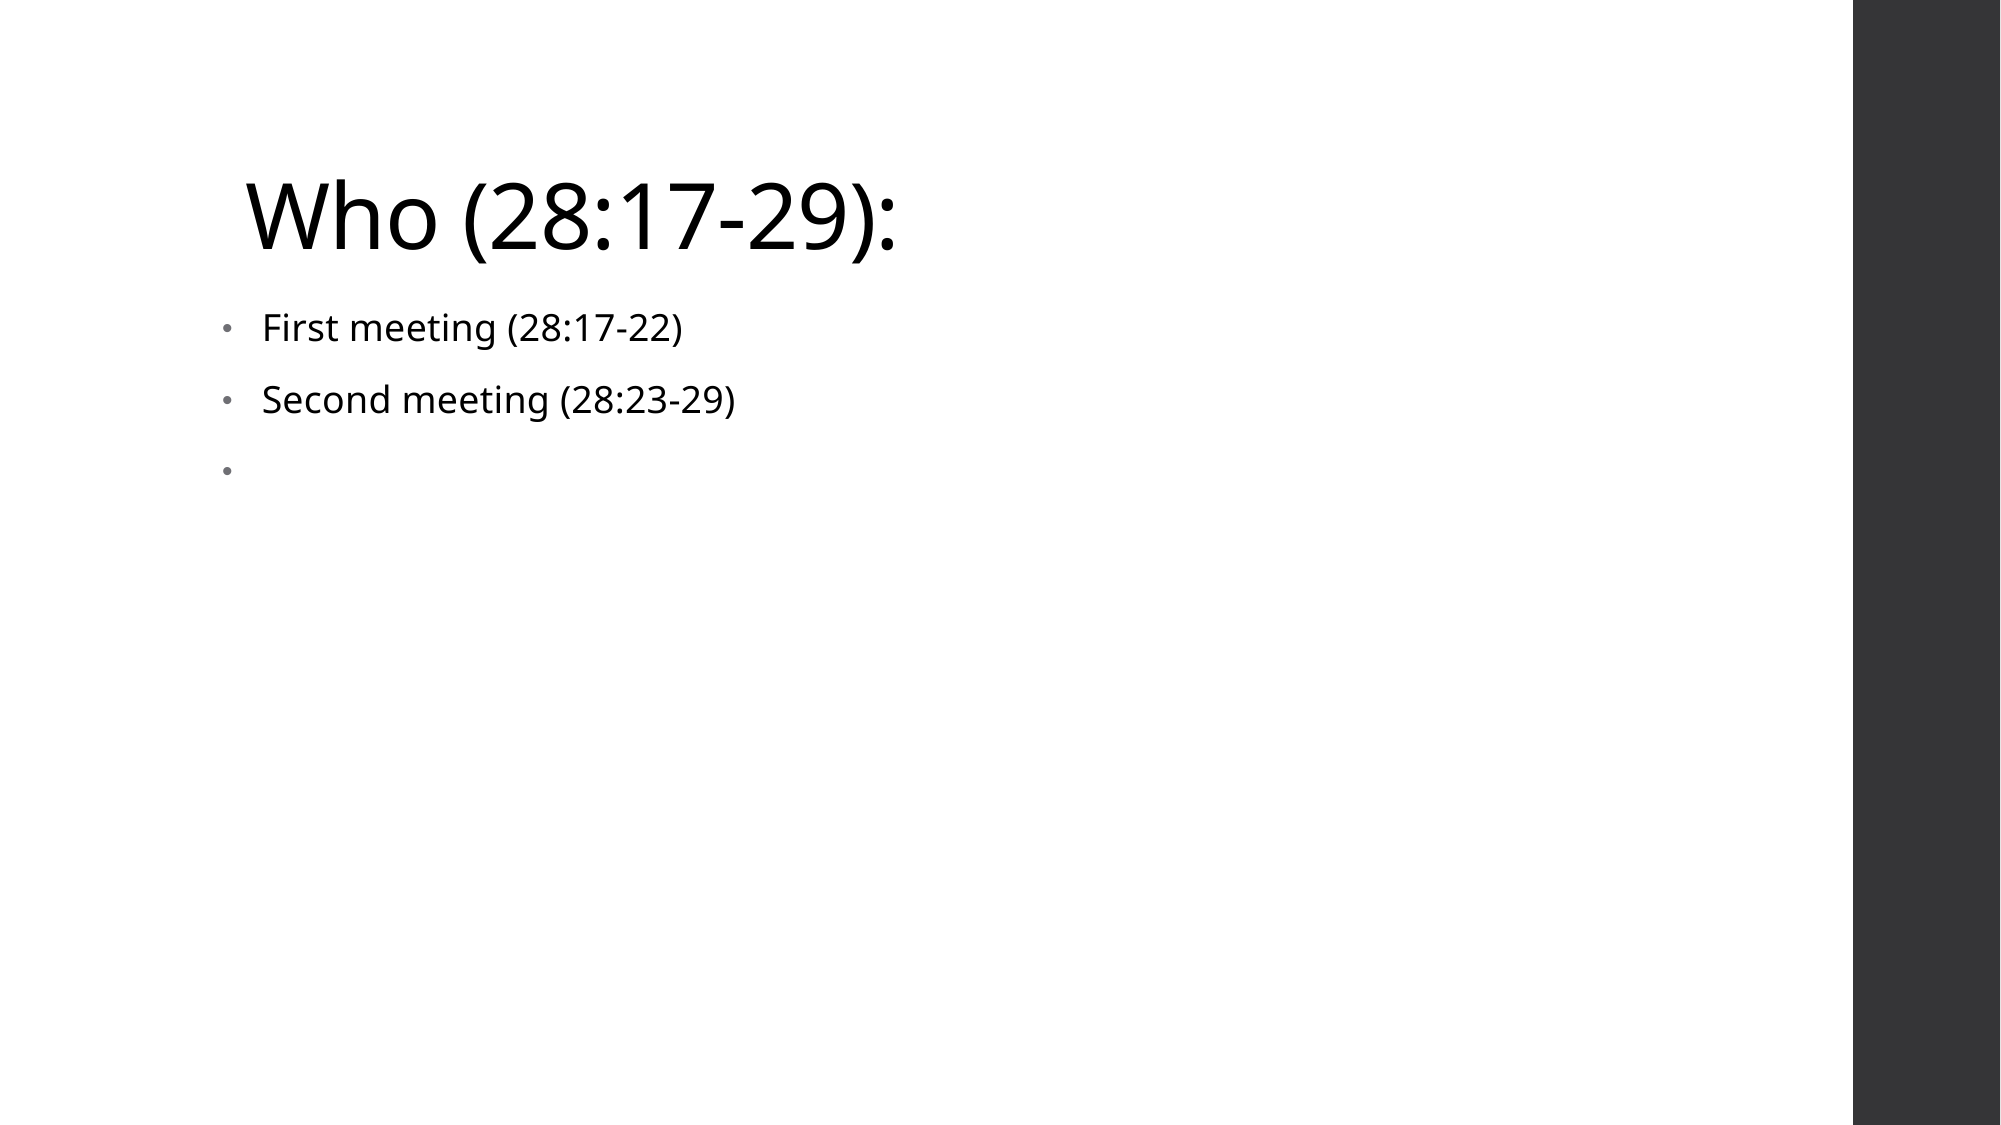

# Who (28:17-29):
 First meeting (28:17-22)
 Second meeting (28:23-29)